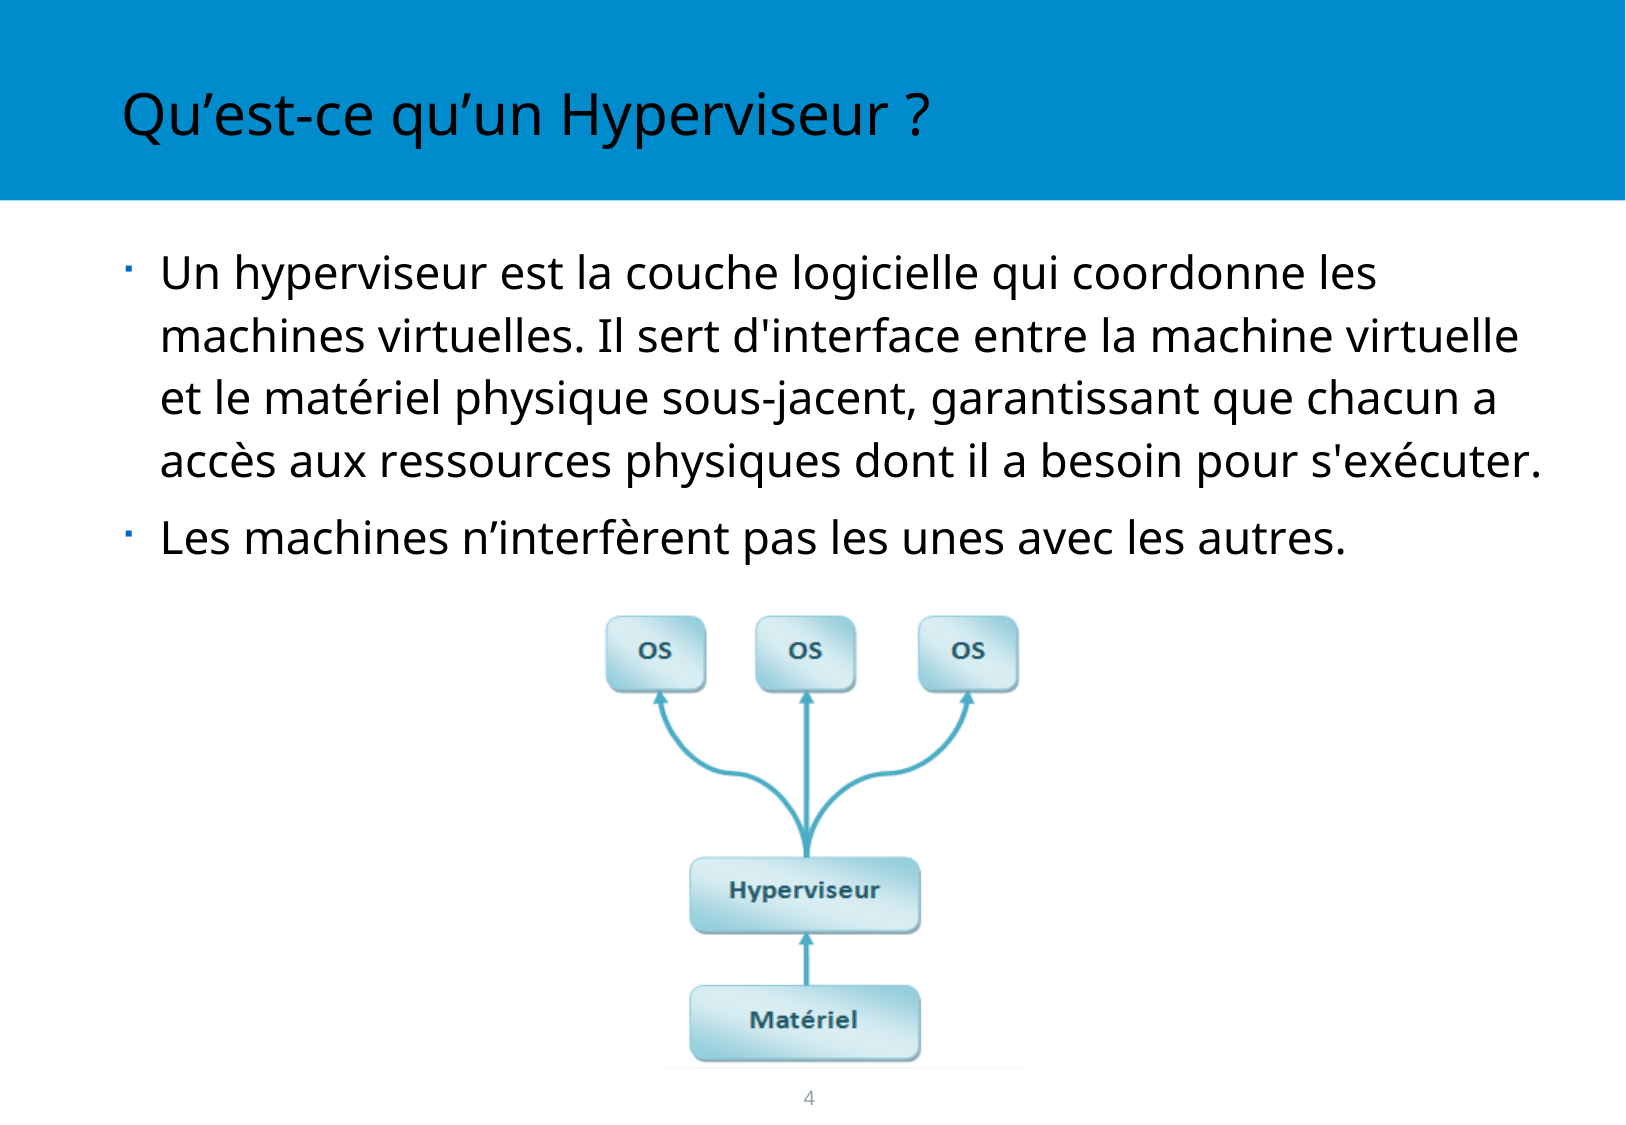

# Qu’est-ce qu’un Hyperviseur ?
Un hyperviseur est la couche logicielle qui coordonne les machines virtuelles. Il sert d'interface entre la machine virtuelle et le matériel physique sous-jacent, garantissant que chacun a accès aux ressources physiques dont il a besoin pour s'exécuter.
Les machines n’interfèrent pas les unes avec les autres.